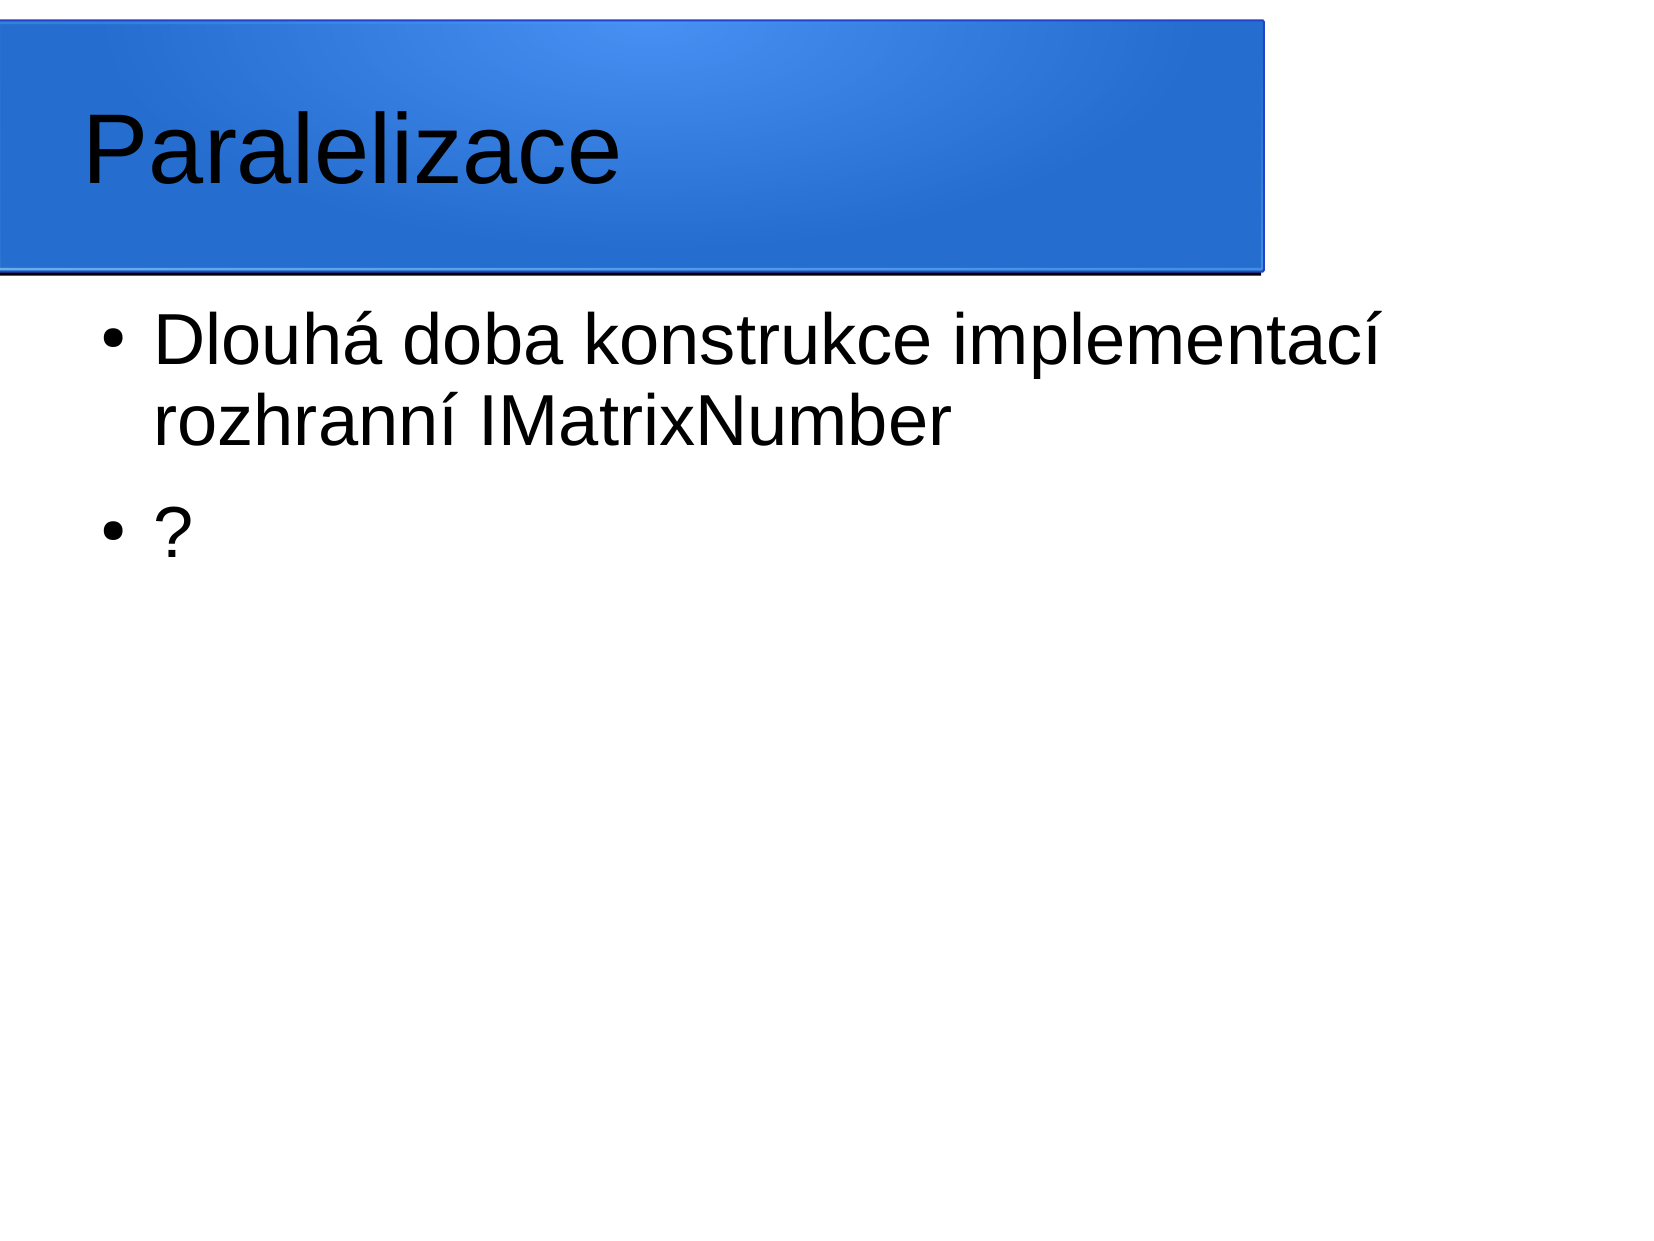

# Paralelizace
Dlouhá doba konstrukce implementací rozhranní IMatrixNumber
?